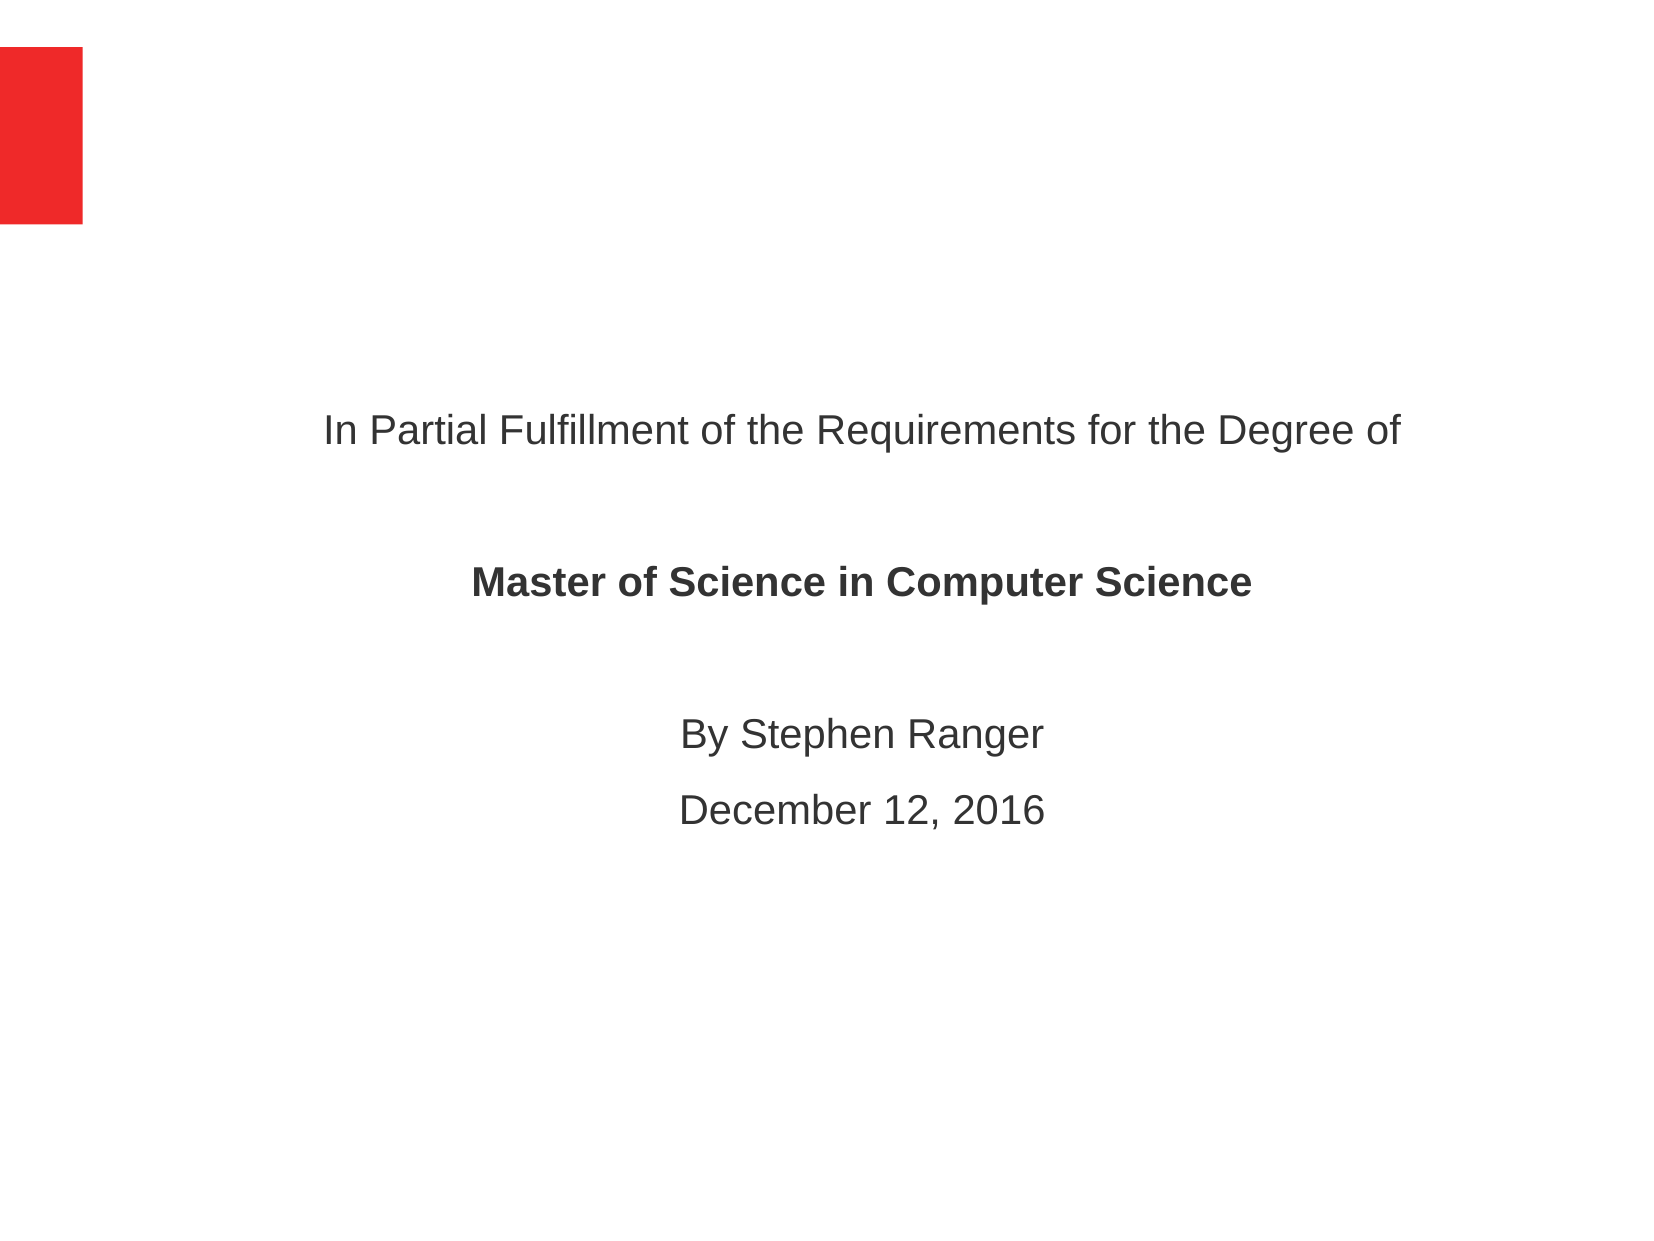

# In Partial Fulfillment of the Requirements for the Degree of
Master of Science in Computer Science
By Stephen Ranger
December 12, 2016